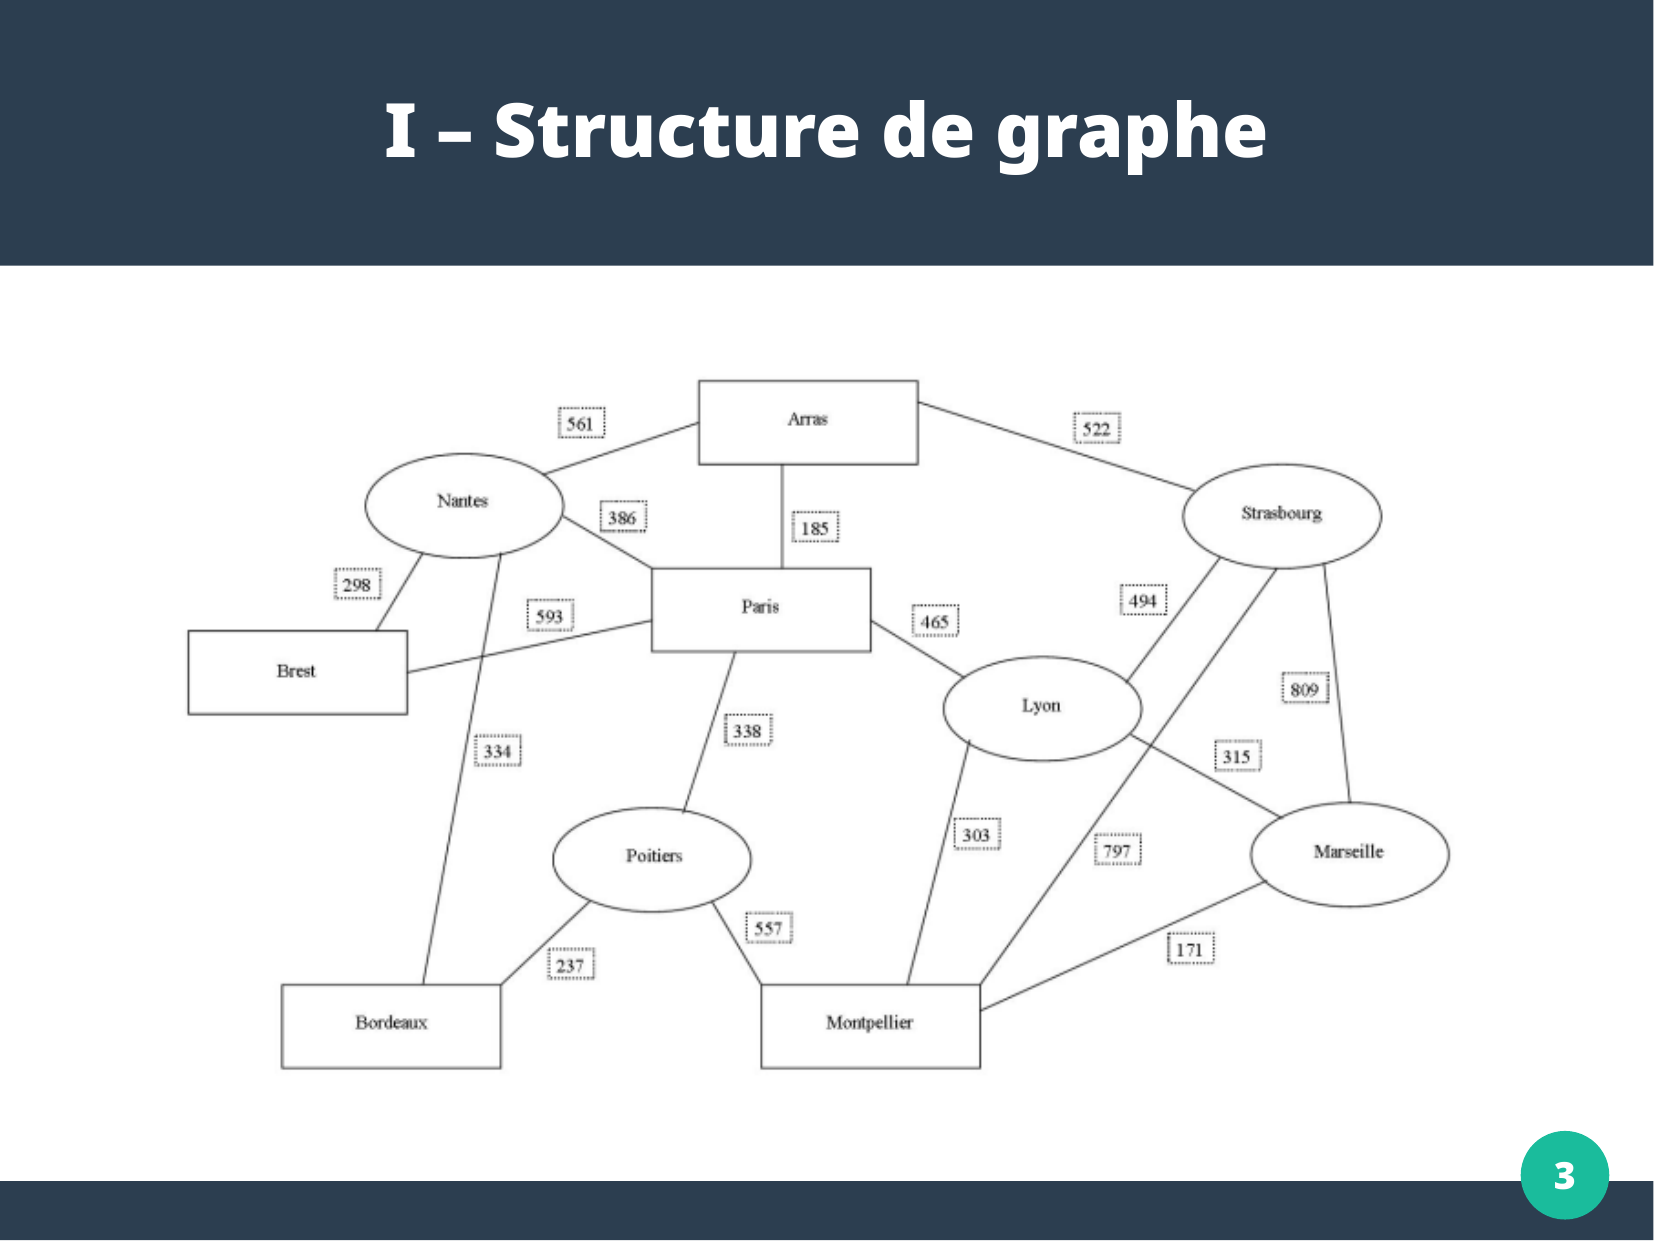

# I – Structure de graphe
3